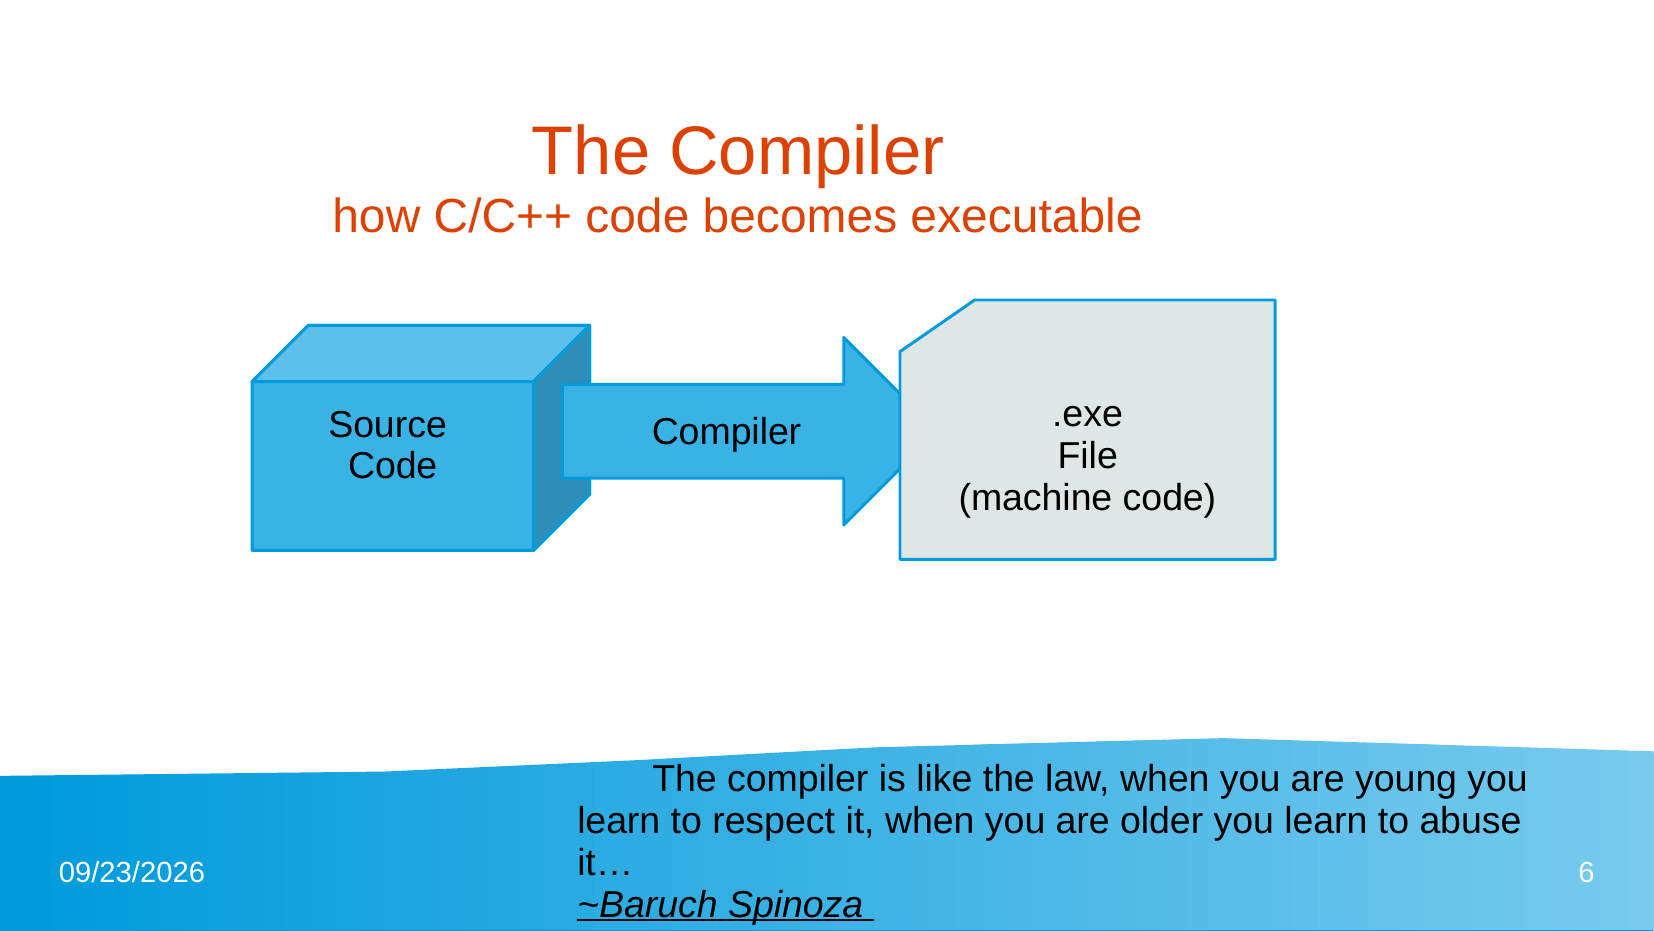

# The Compiler how C/C++ code becomes executable
.exe
File
(machine code)
Source
Code
Compiler
	The compiler is like the law, when you are young you learn to respect it, when you are older you learn to abuse it…
~Baruch Spinoza